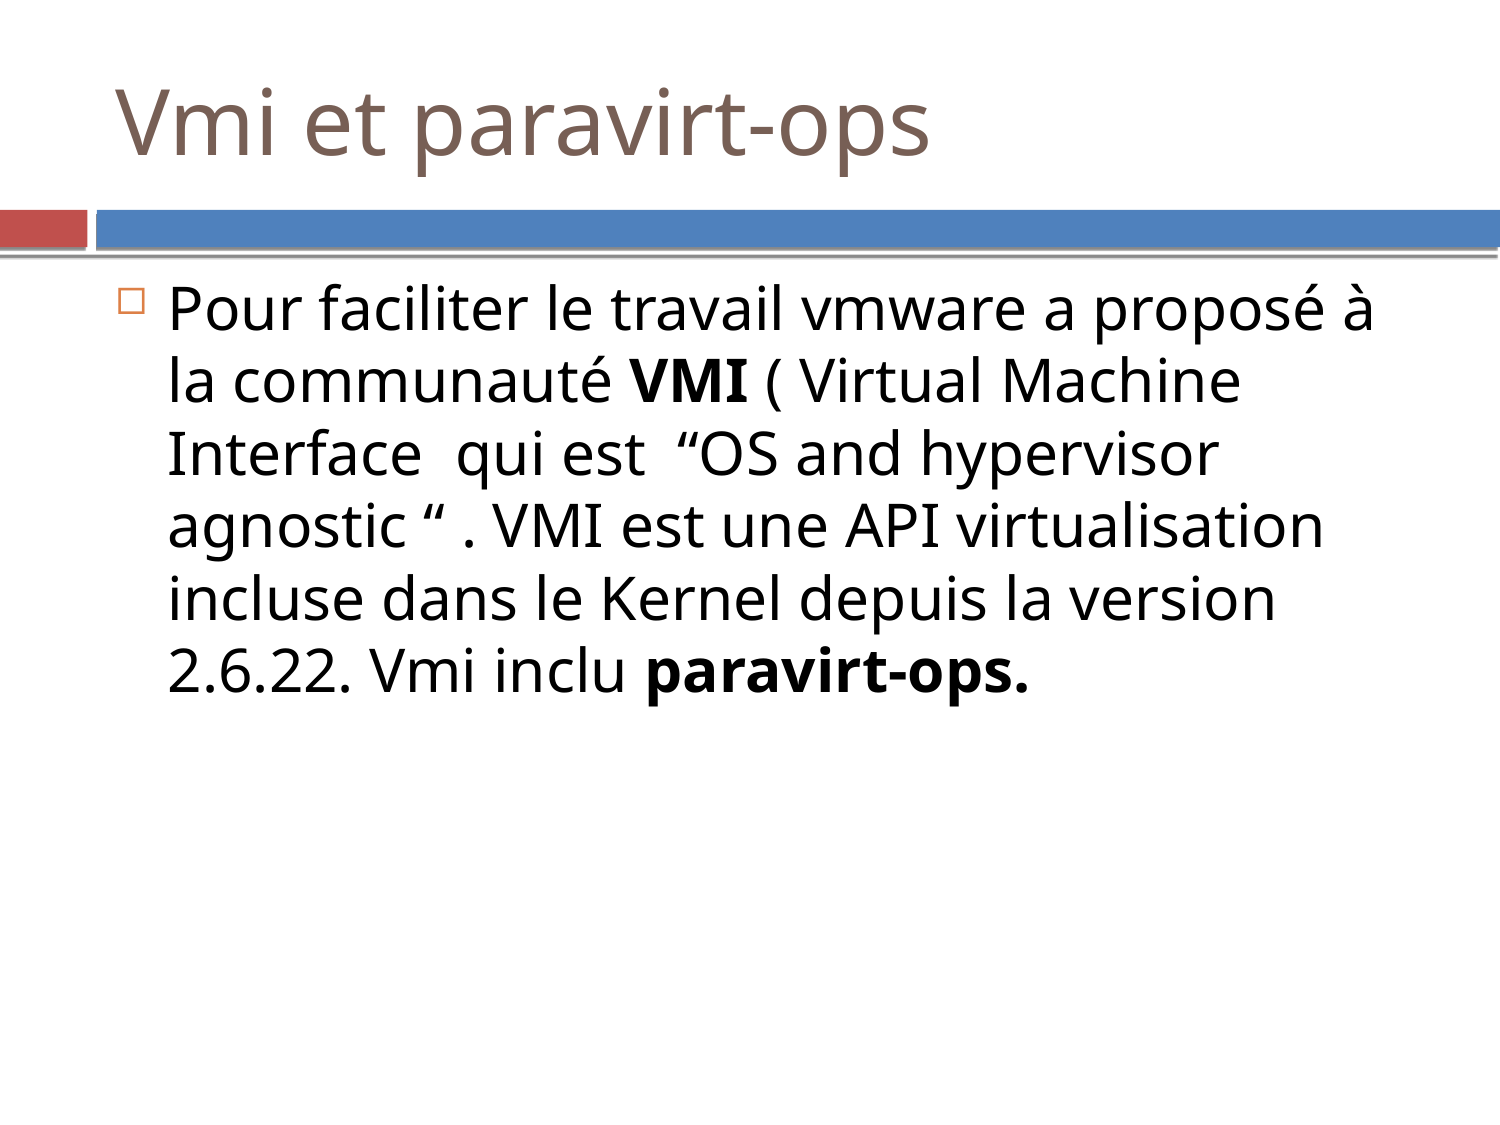

Vmi et paravirt-ops
Pour faciliter le travail vmware a proposé à la communauté VMI ( Virtual Machine Interface qui est “OS and hypervisor agnostic “ . VMI est une API virtualisation incluse dans le Kernel depuis la version 2.6.22. Vmi inclu paravirt-ops.